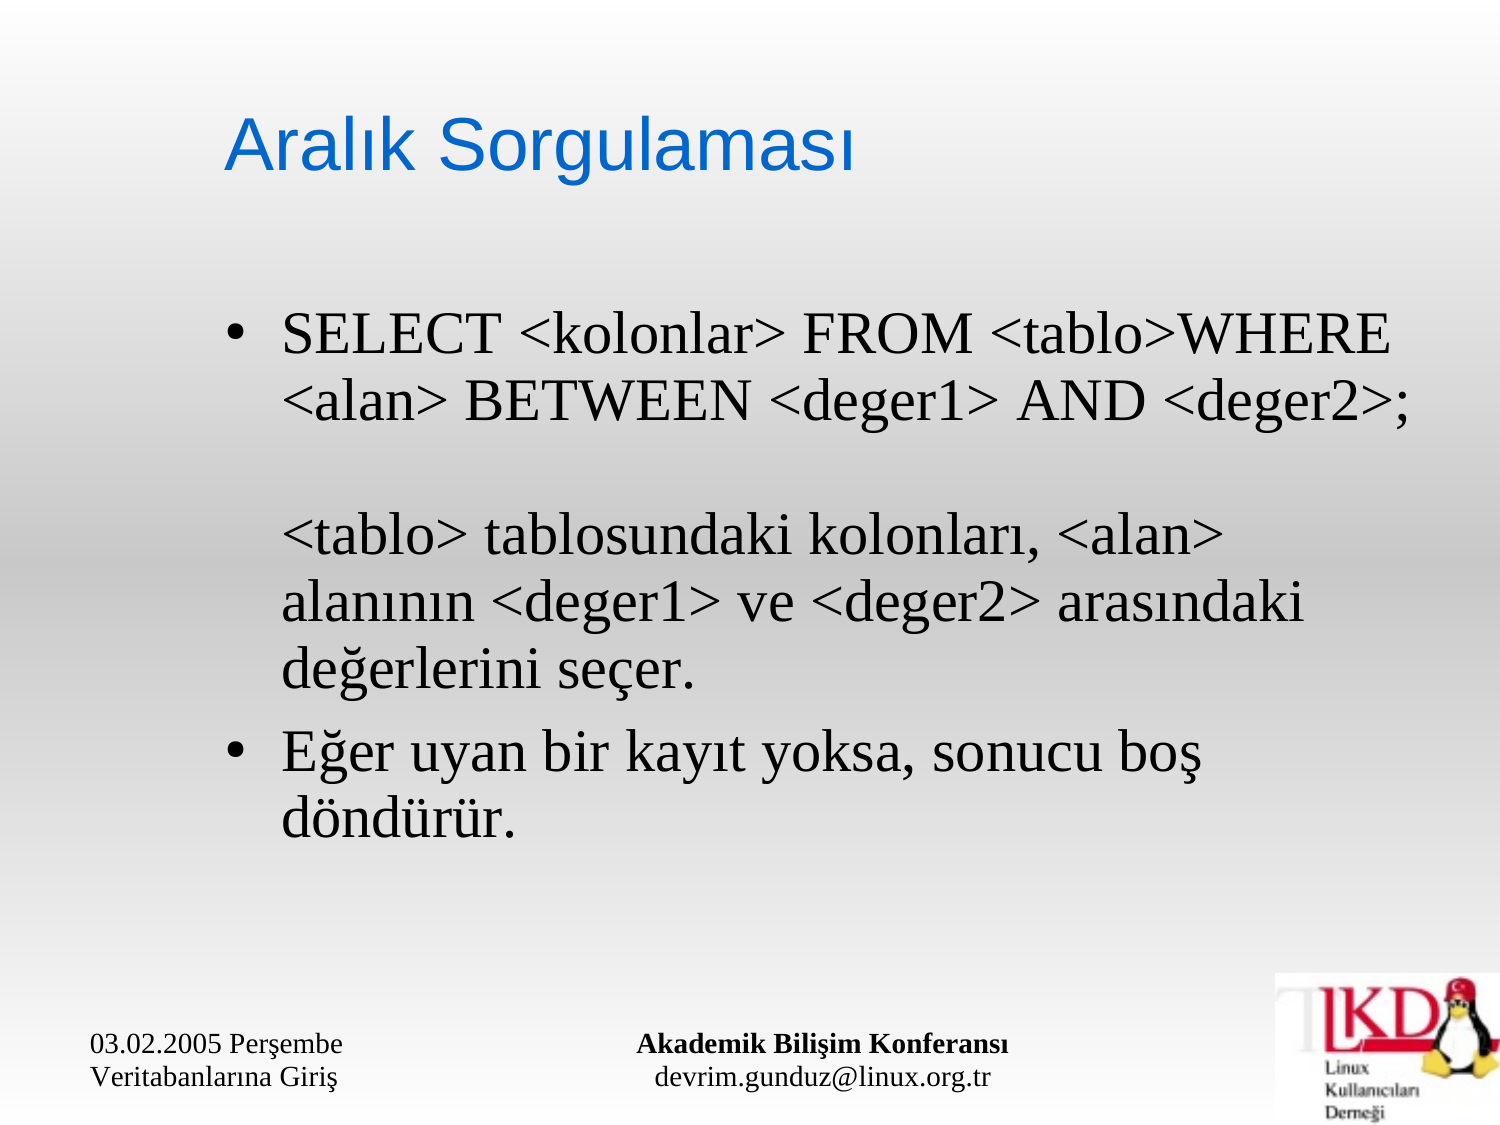

# Aralık Sorgulaması
SELECT <kolonlar> FROM <tablo>WHERE
<alan> BETWEEN <deger1> AND <deger2>;
<tablo> tablosundaki kolonları, <alan> alanının <deger1> ve <deger2> arasındaki değerlerini seçer.
Eğer uyan bir kayıt yoksa, sonucu boş döndürür.